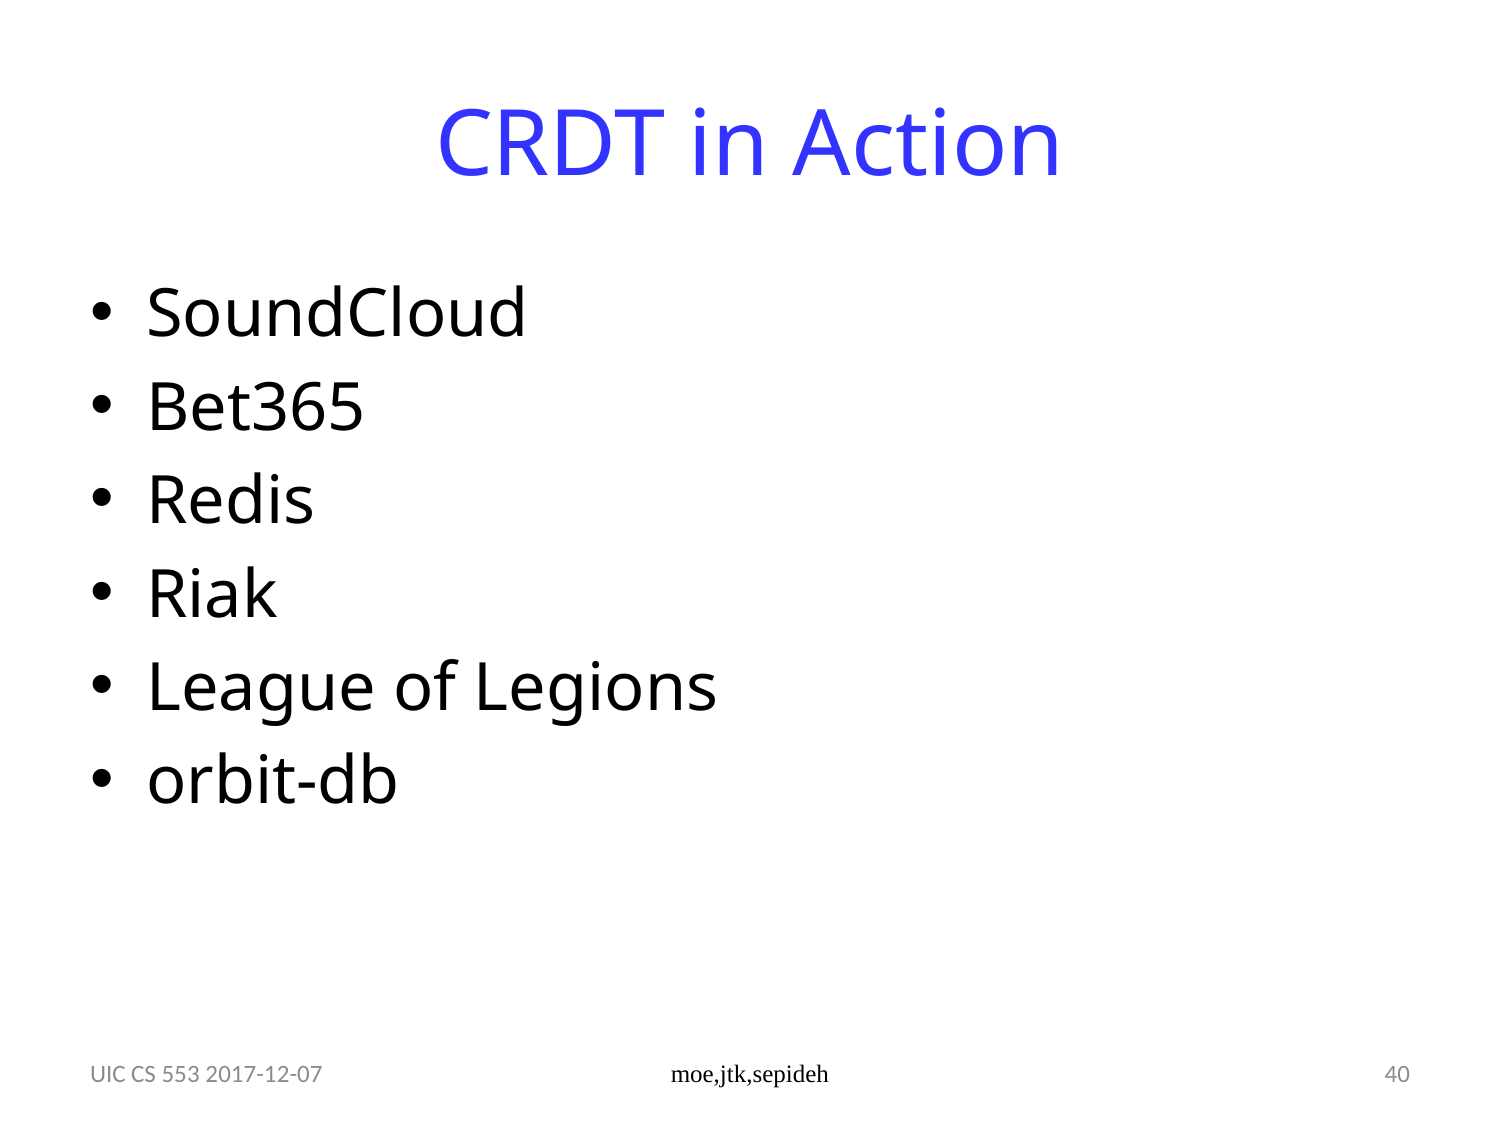

# CRDT in Action
SoundCloud
Bet365
Redis
Riak
League of Legions
orbit-db
UIC CS 553 2017-12-07
moe,jtk,sepideh
40